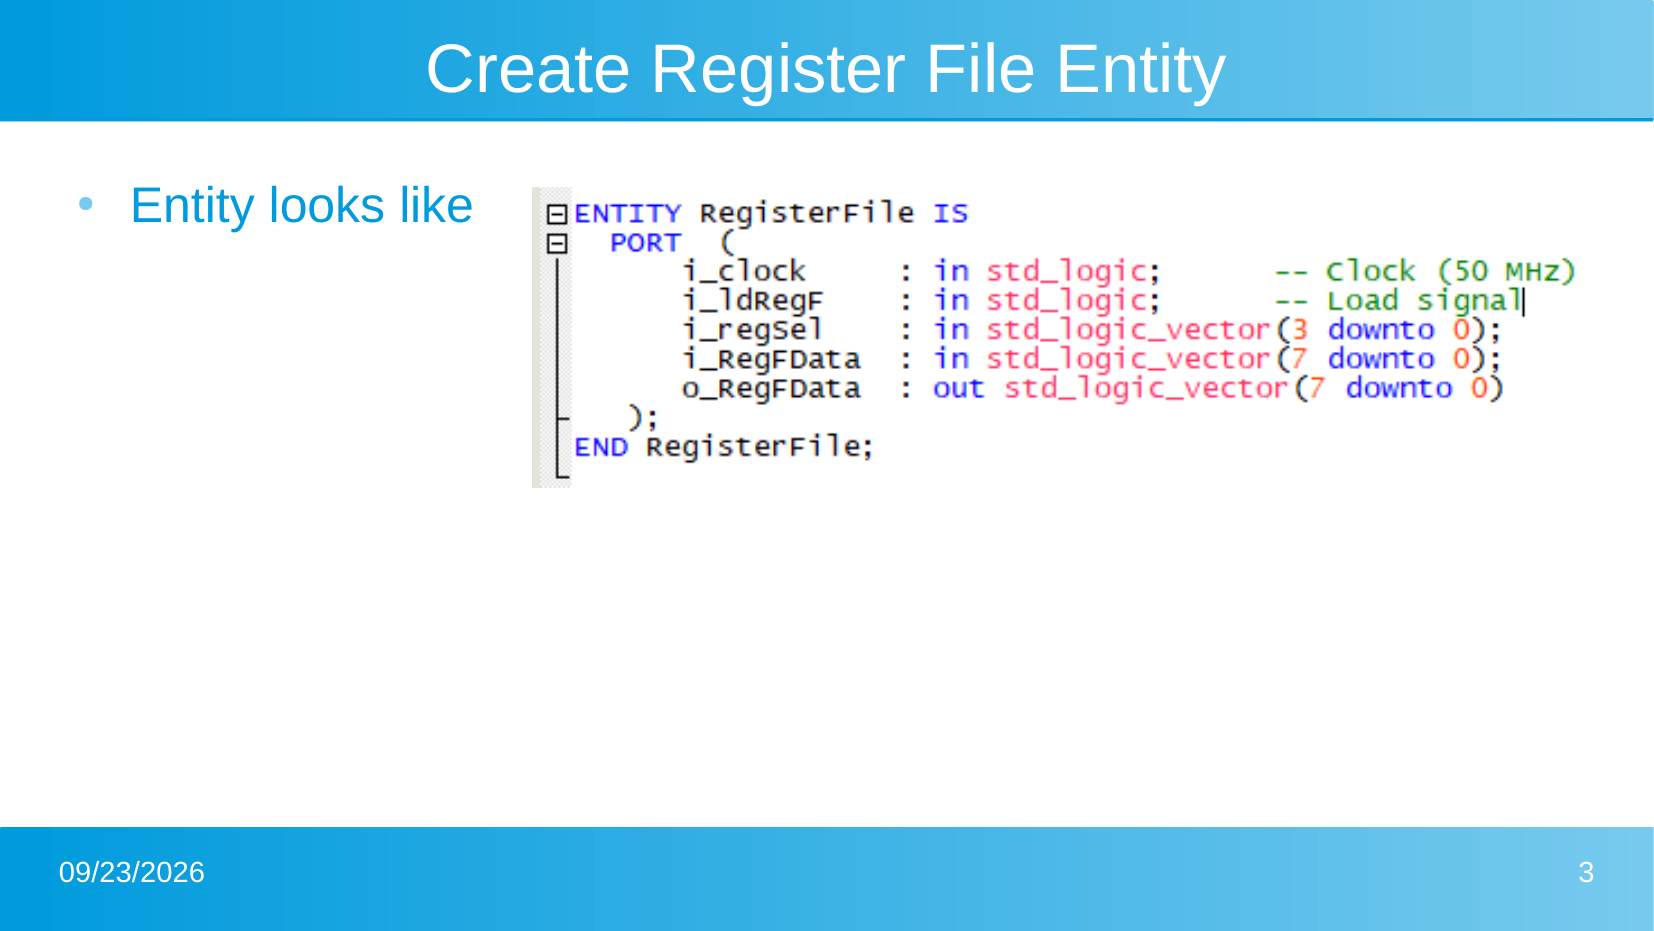

# Create Register File Entity
Entity looks like
3